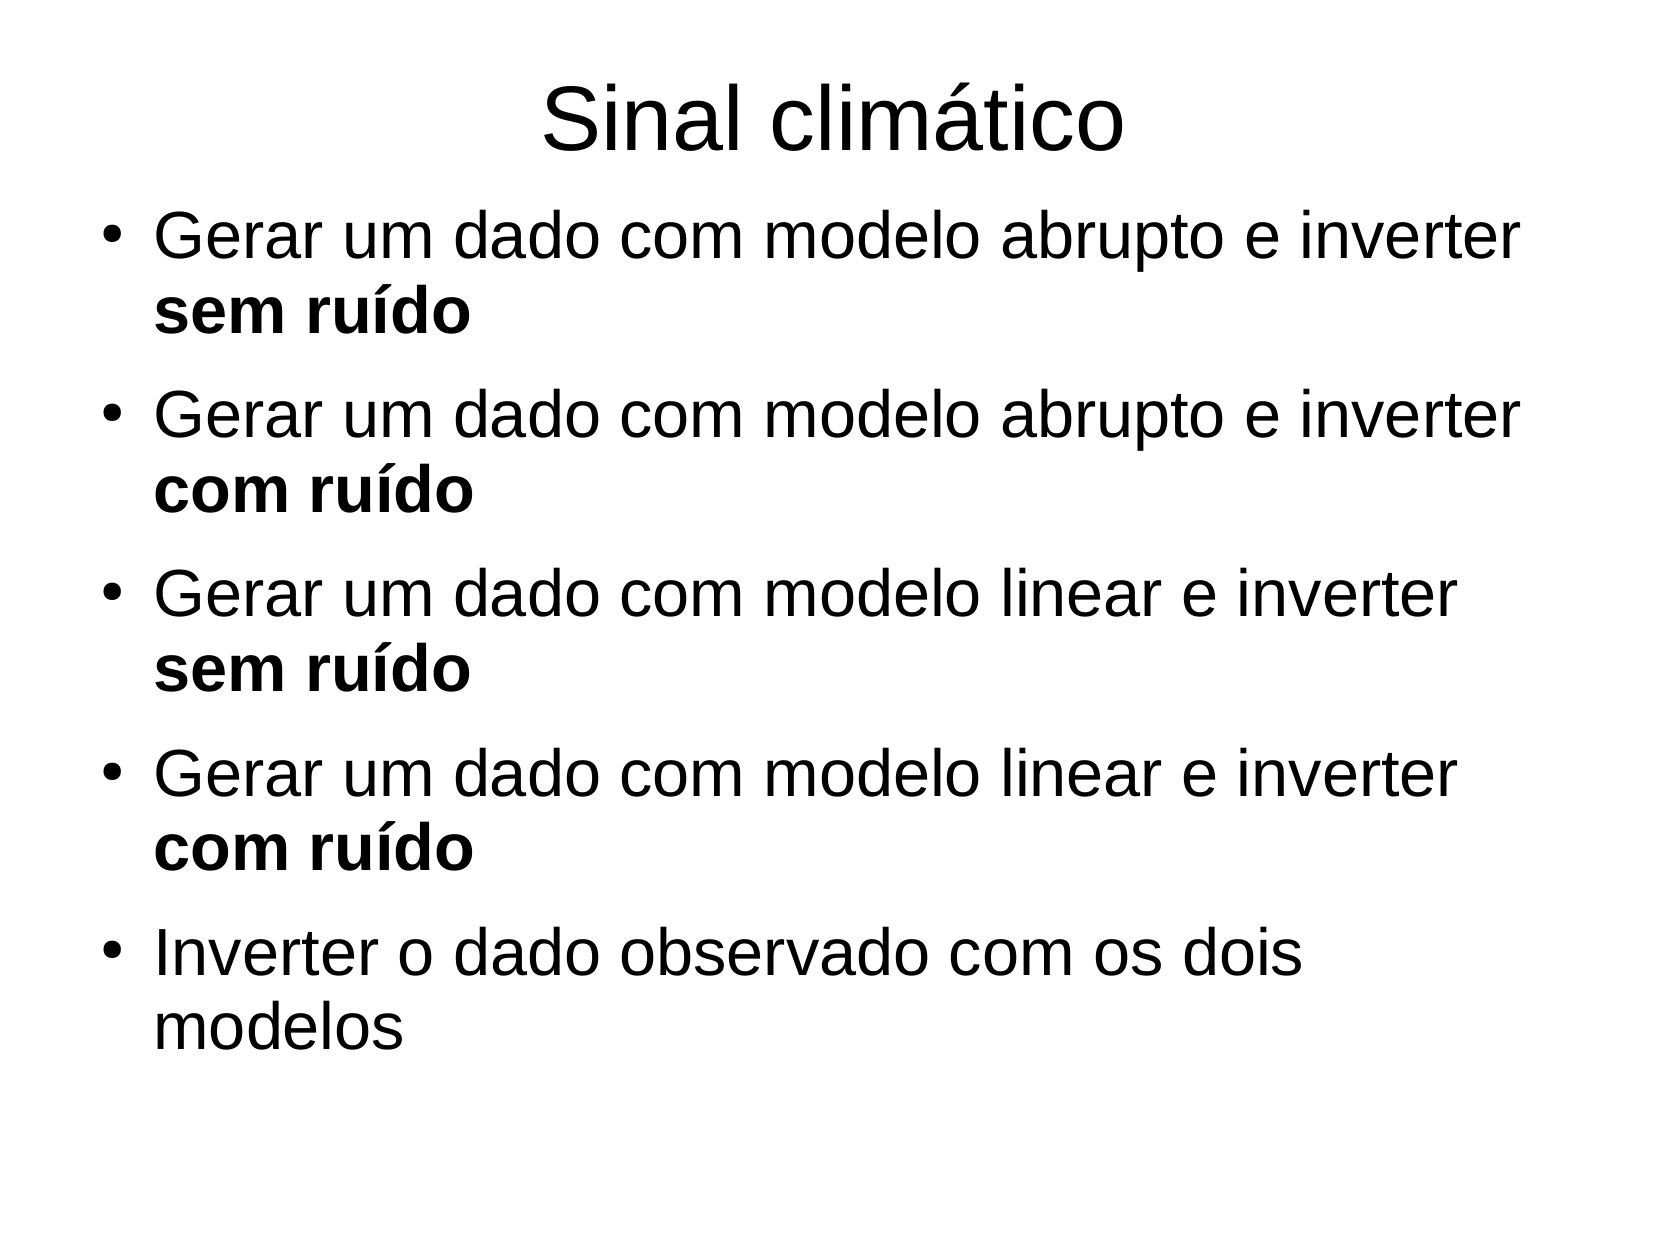

# Sinal climático
Gerar um dado com modelo abrupto e inverter sem ruído
Gerar um dado com modelo abrupto e inverter com ruído
Gerar um dado com modelo linear e inverter sem ruído
Gerar um dado com modelo linear e inverter com ruído
Inverter o dado observado com os dois modelos